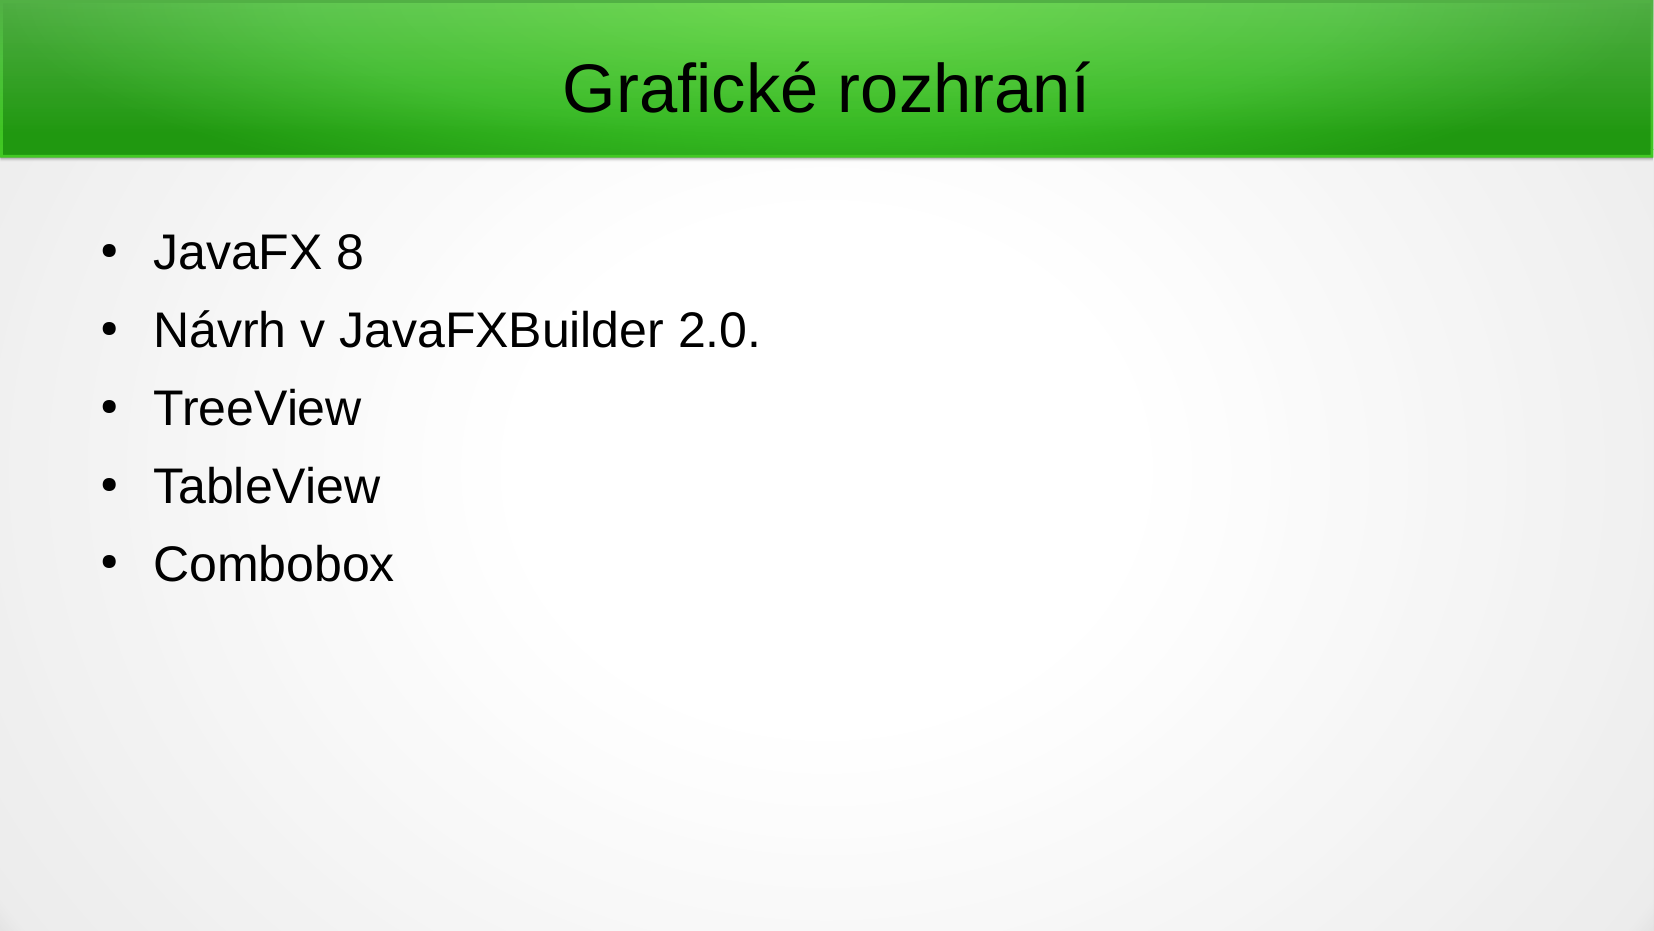

# Grafické rozhraní
JavaFX 8
Návrh v JavaFXBuilder 2.0.
TreeView
TableView
Combobox